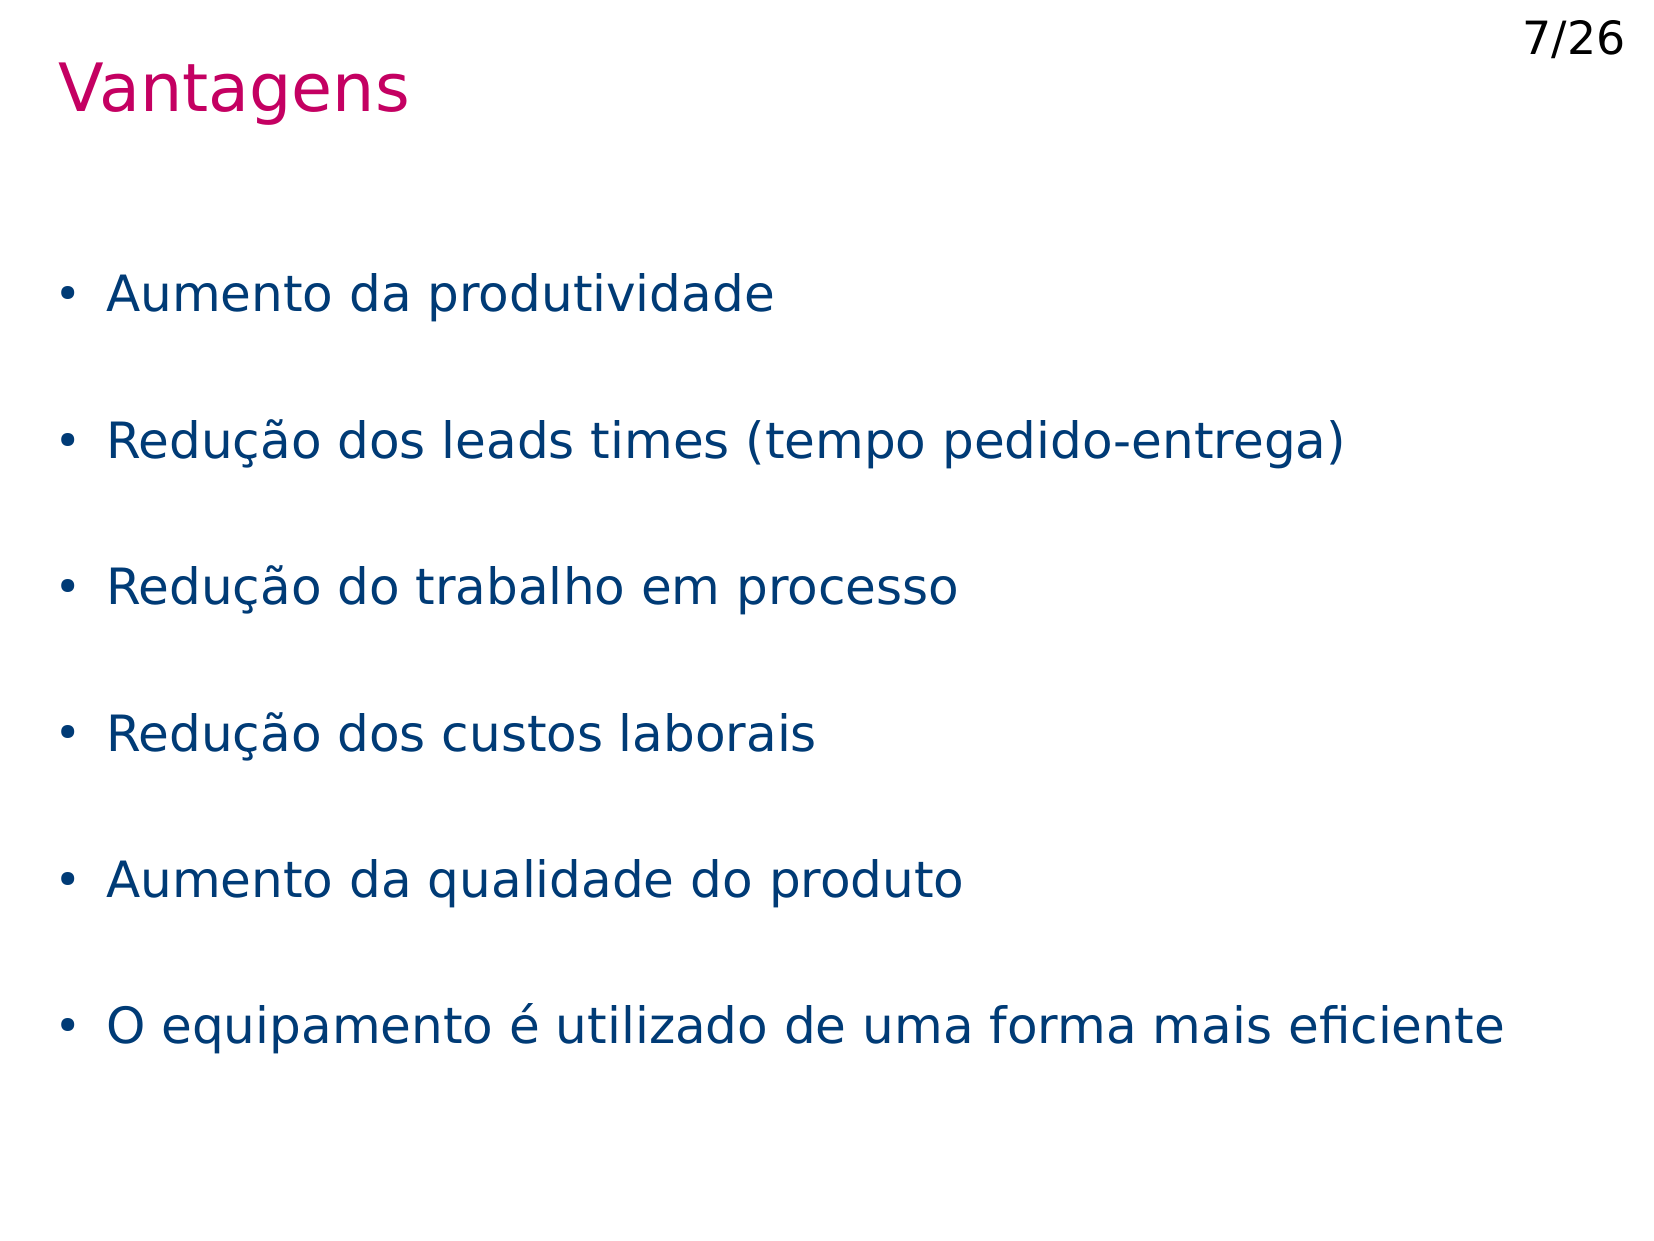

7
# Vantagens
Aumento da produtividade
Redução dos leads times (tempo pedido-entrega)
Redução do trabalho em processo
Redução dos custos laborais
Aumento da qualidade do produto
O equipamento é utilizado de uma forma mais eficiente